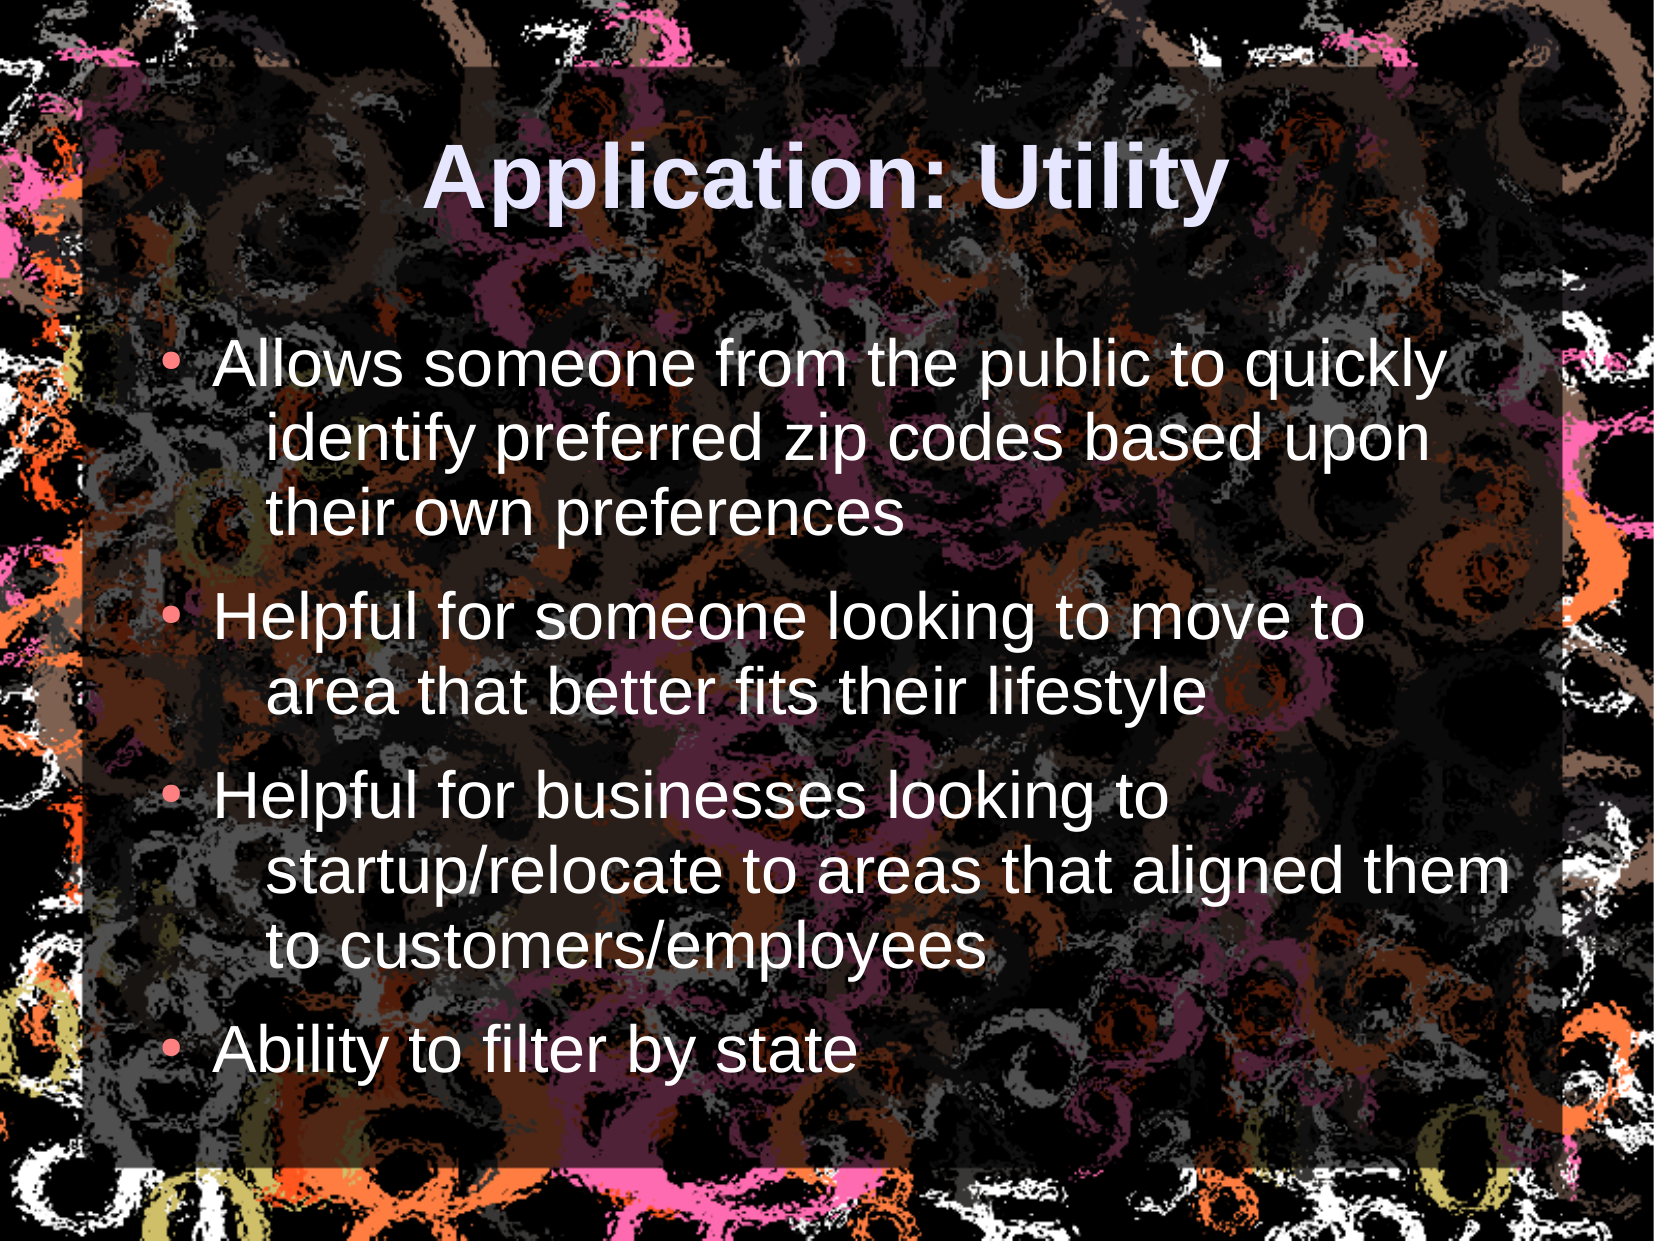

# Application: Utility
Allows someone from the public to quickly identify preferred zip codes based upon their own preferences
Helpful for someone looking to move to area that better fits their lifestyle
Helpful for businesses looking to startup/relocate to areas that aligned them to customers/employees
Ability to filter by state